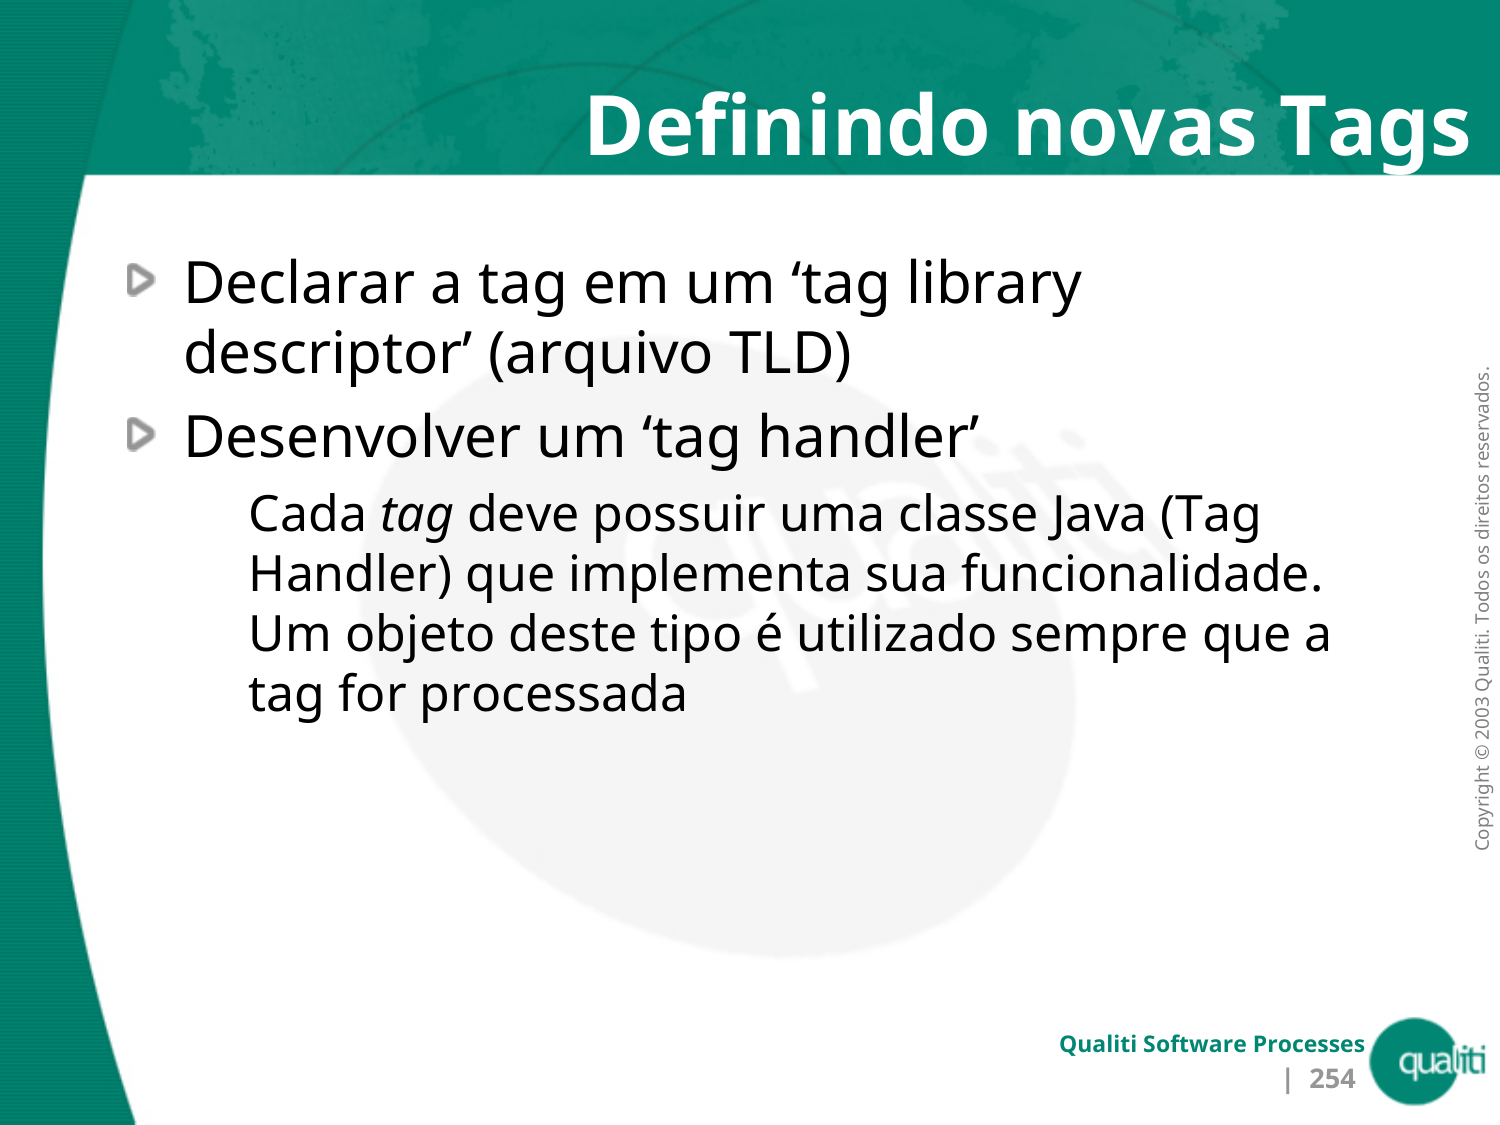

# Definindo novas Tags
Declarar a tag em um ‘tag library descriptor’ (arquivo TLD)‏
Desenvolver um ‘tag handler’
Cada tag deve possuir uma classe Java (Tag Handler) que implementa sua funcionalidade. Um objeto deste tipo é utilizado sempre que a tag for processada